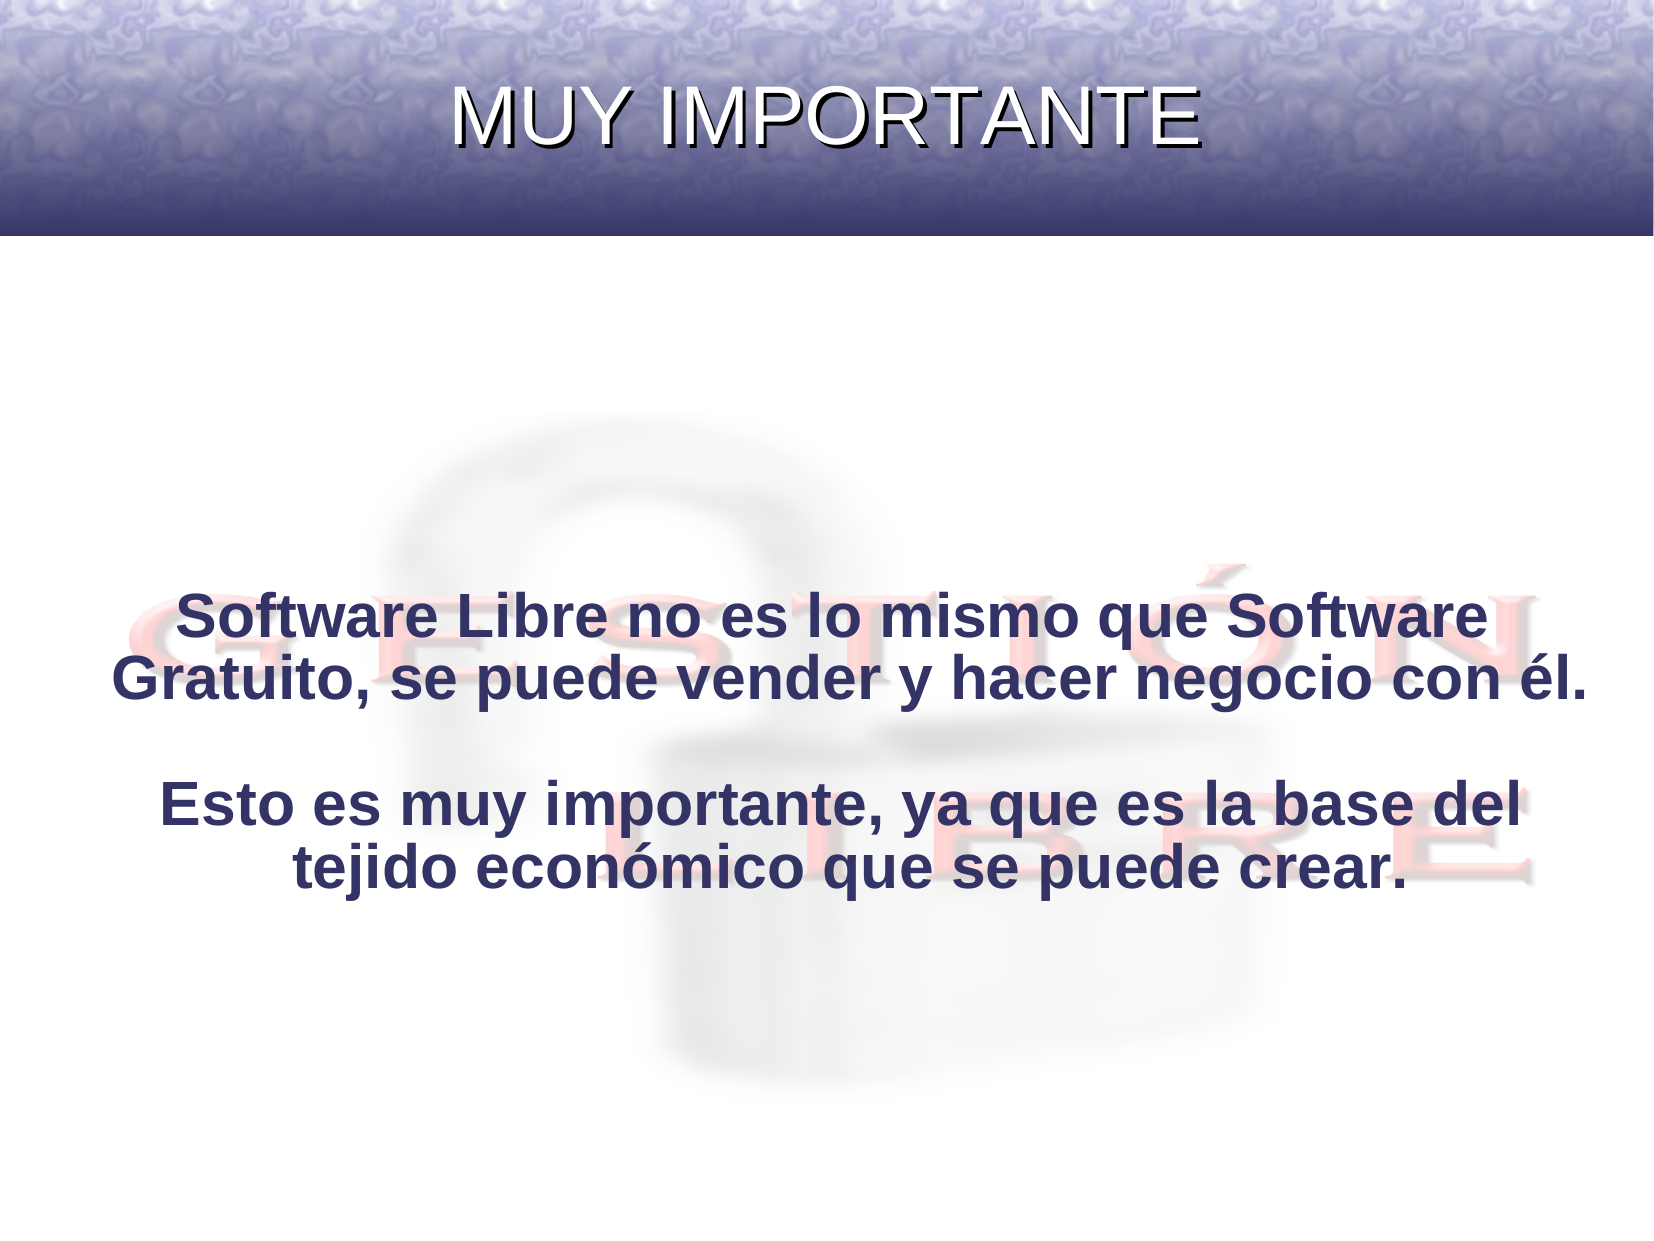

# MUY IMPORTANTE
Software Libre no es lo mismo que Software Gratuito, se puede vender y hacer negocio con él.
 Esto es muy importante, ya que es la base del tejido económico que se puede crear.